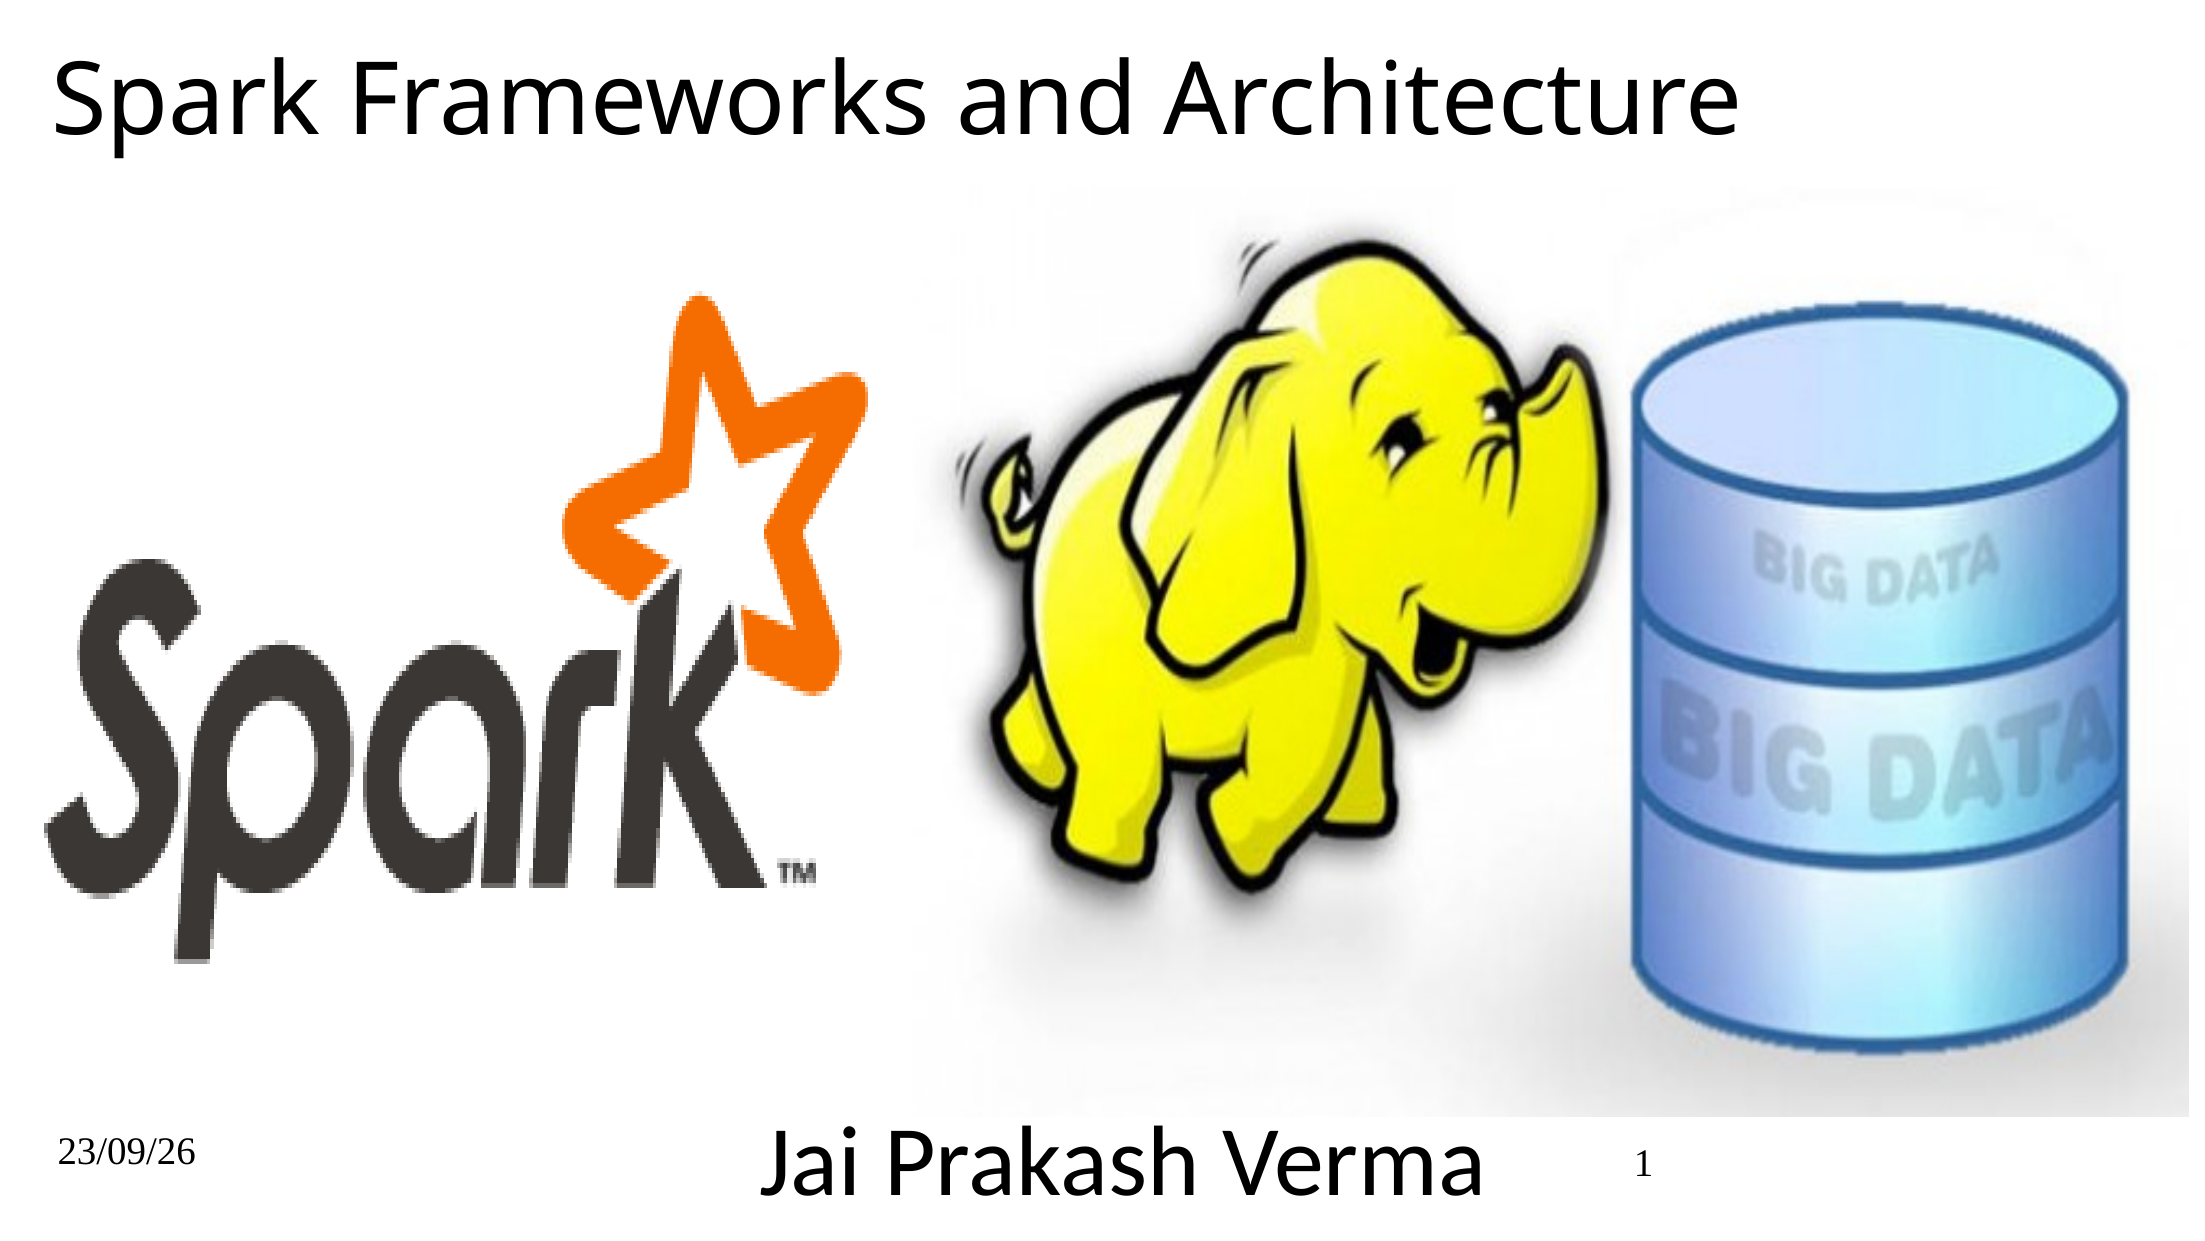

# Spark Frameworks and Architecture
Jai Prakash Verma